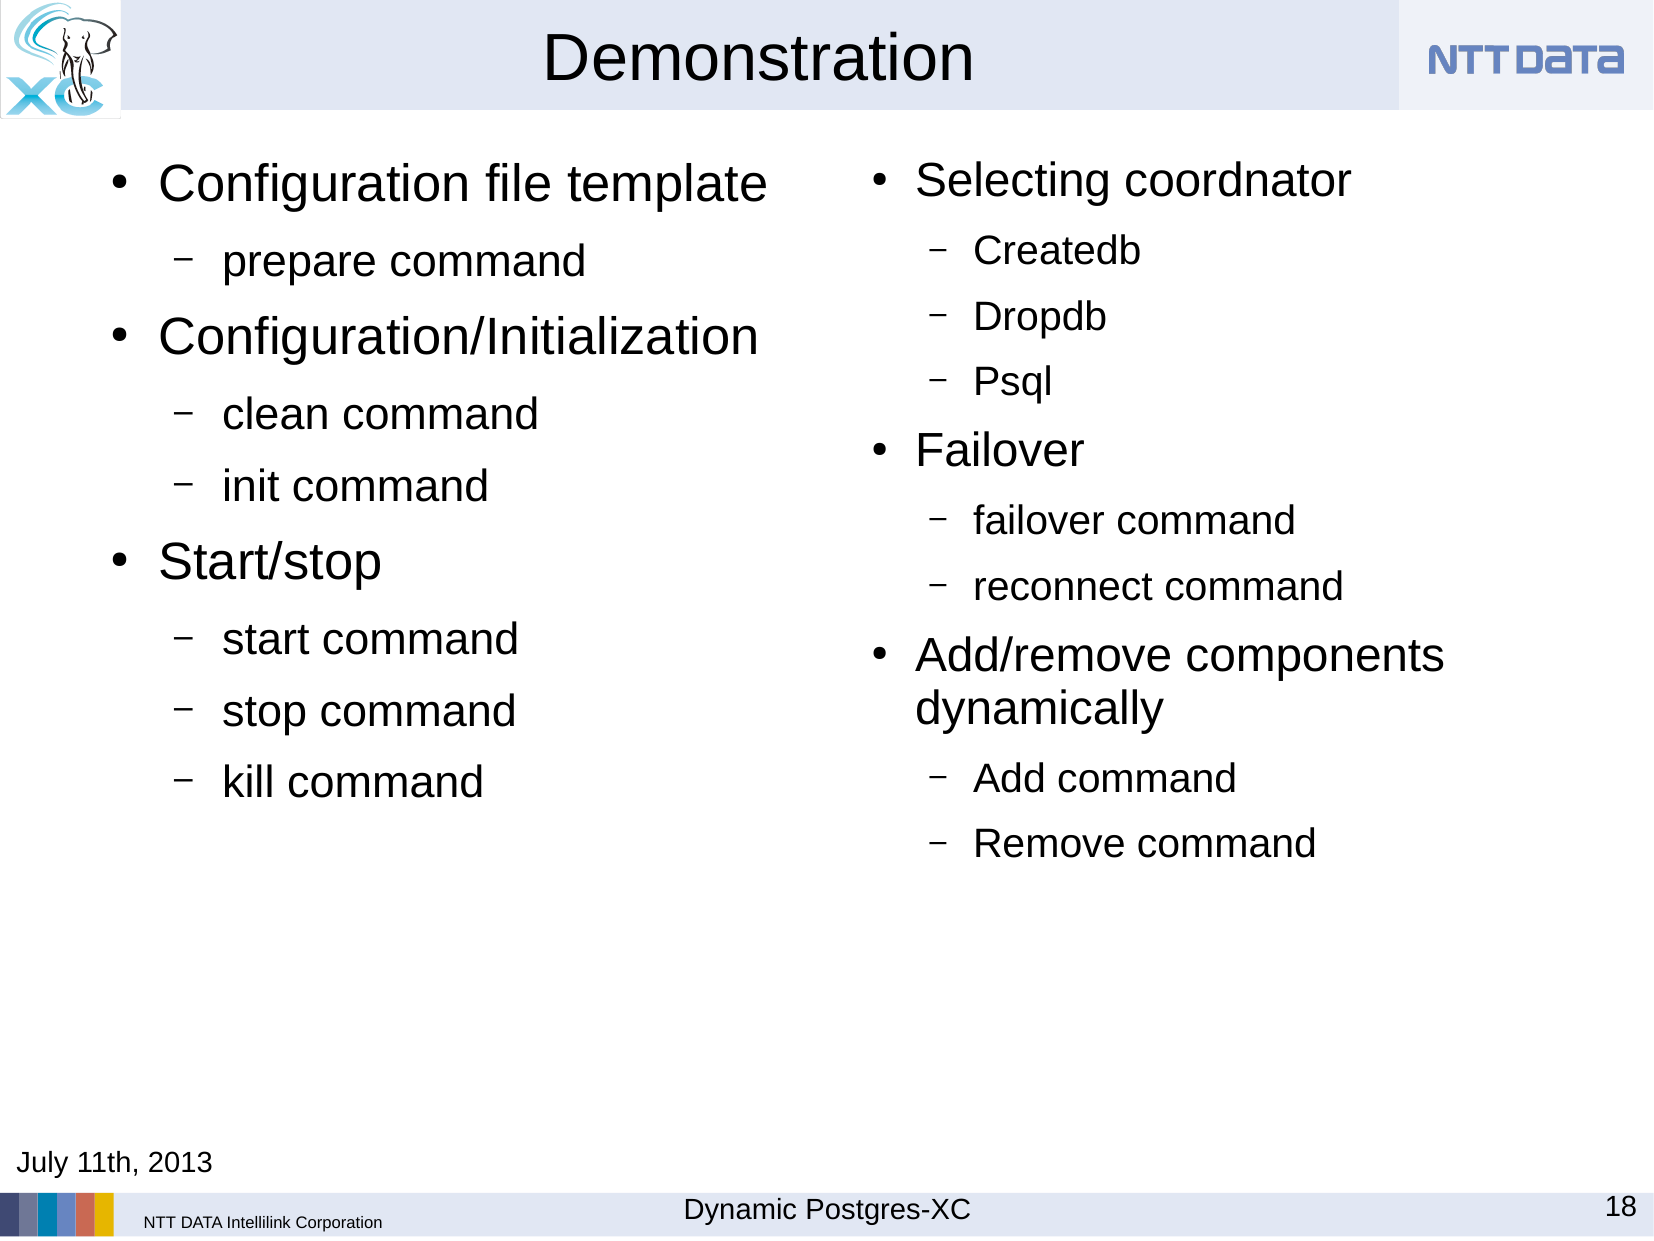

# Demonstration
Configuration file template
prepare command
Configuration/Initialization
clean command
init command
Start/stop
start command
stop command
kill command
Selecting coordnator
Createdb
Dropdb
Psql
Failover
failover command
reconnect command
Add/remove components dynamically
Add command
Remove command
July 11th, 2013
18
Dynamic Postgres-XC